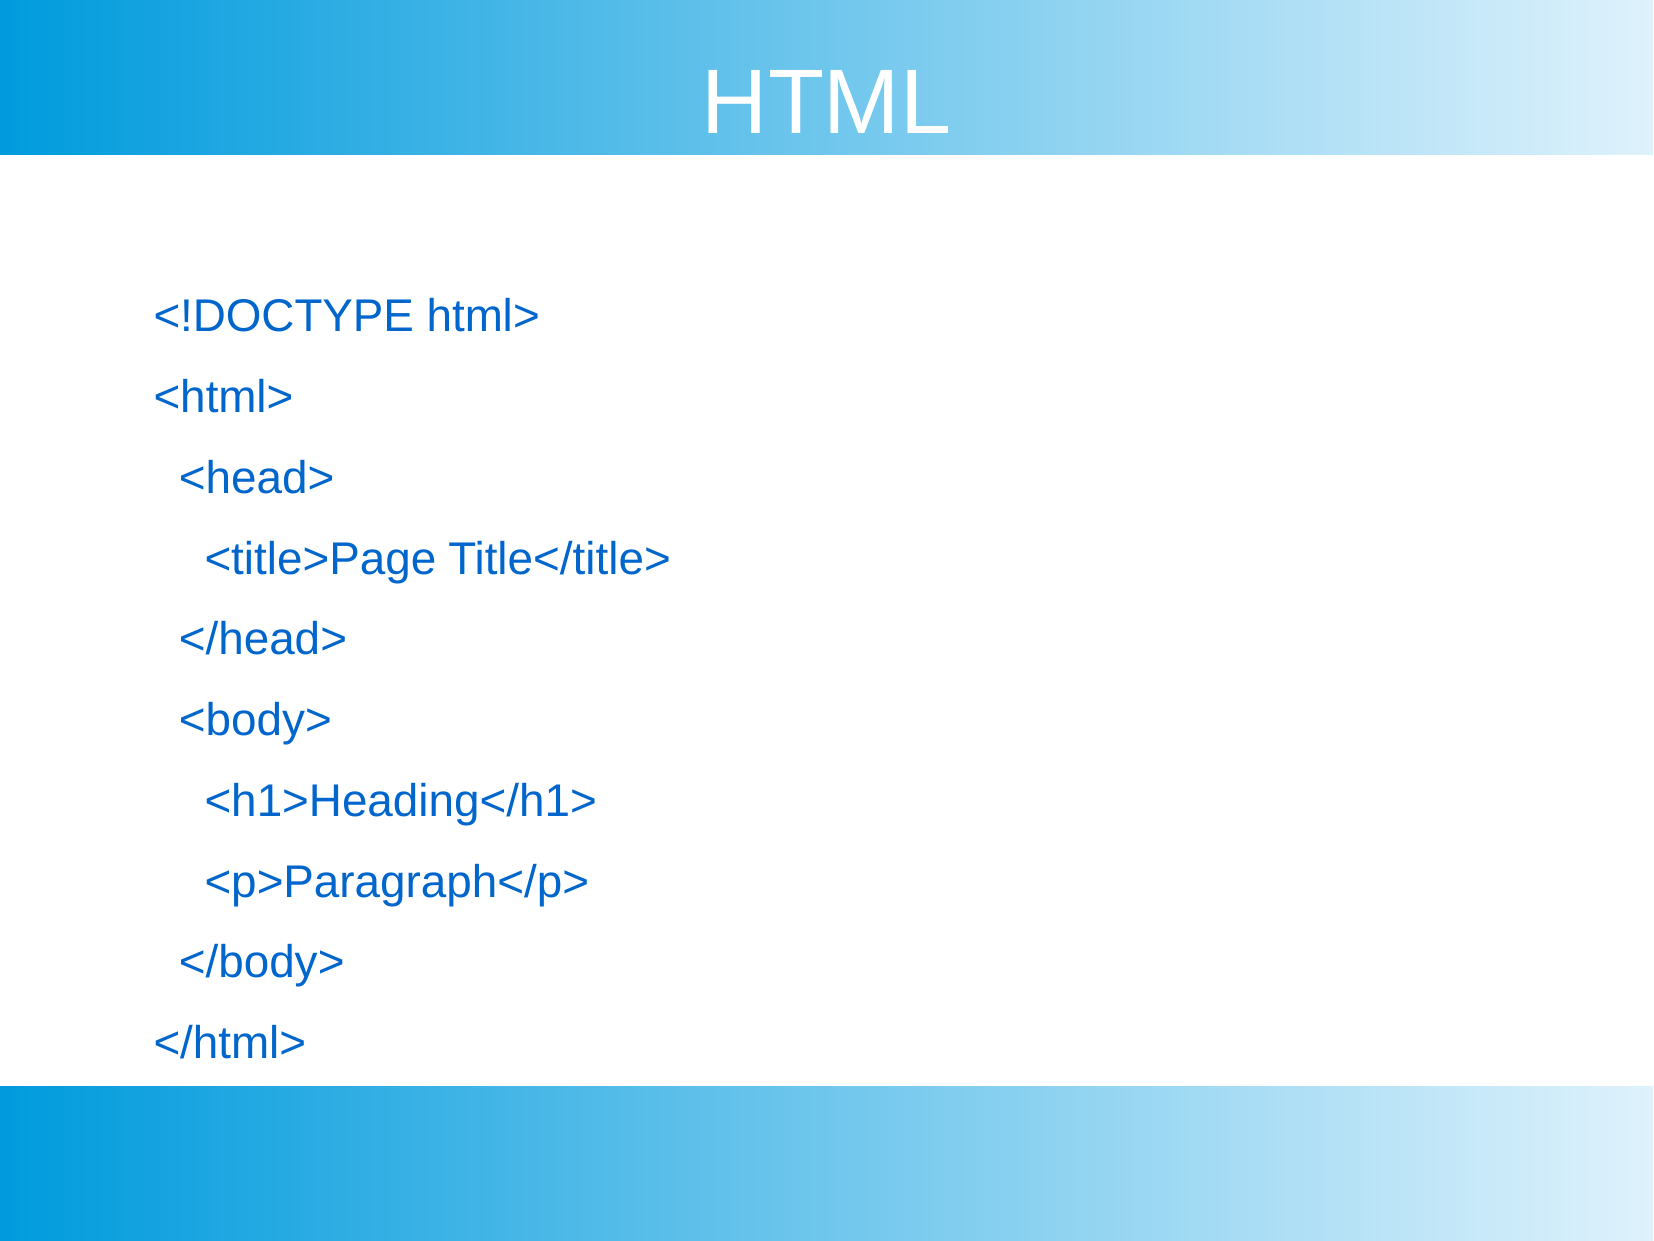

# HTML
<!DOCTYPE html>
<html>
 <head>
 <title>Page Title</title>
 </head>
 <body>
 <h1>Heading</h1>
 <p>Paragraph</p>
 </body>
</html>